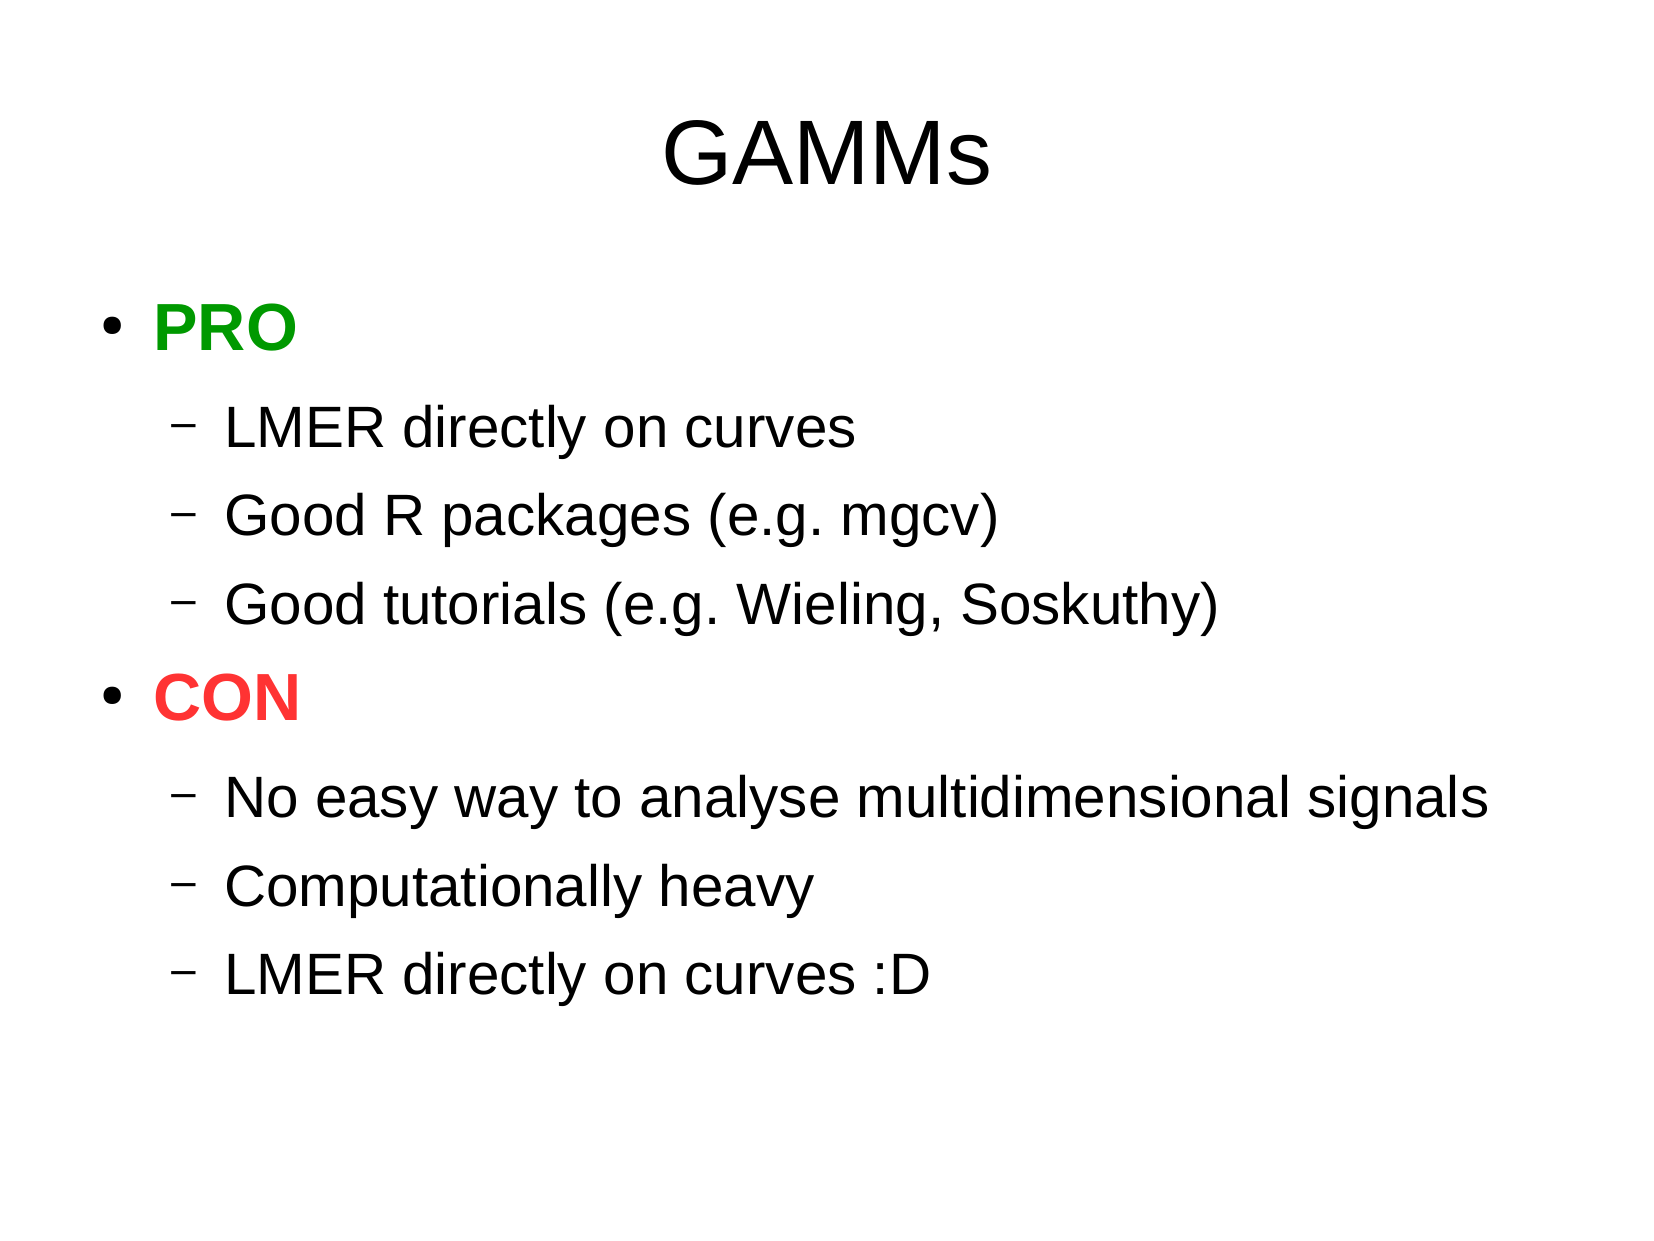

# GAMMs
PRO
LMER directly on curves
Good R packages (e.g. mgcv)
Good tutorials (e.g. Wieling, Soskuthy)
CON
No easy way to analyse multidimensional signals
Computationally heavy
LMER directly on curves :D